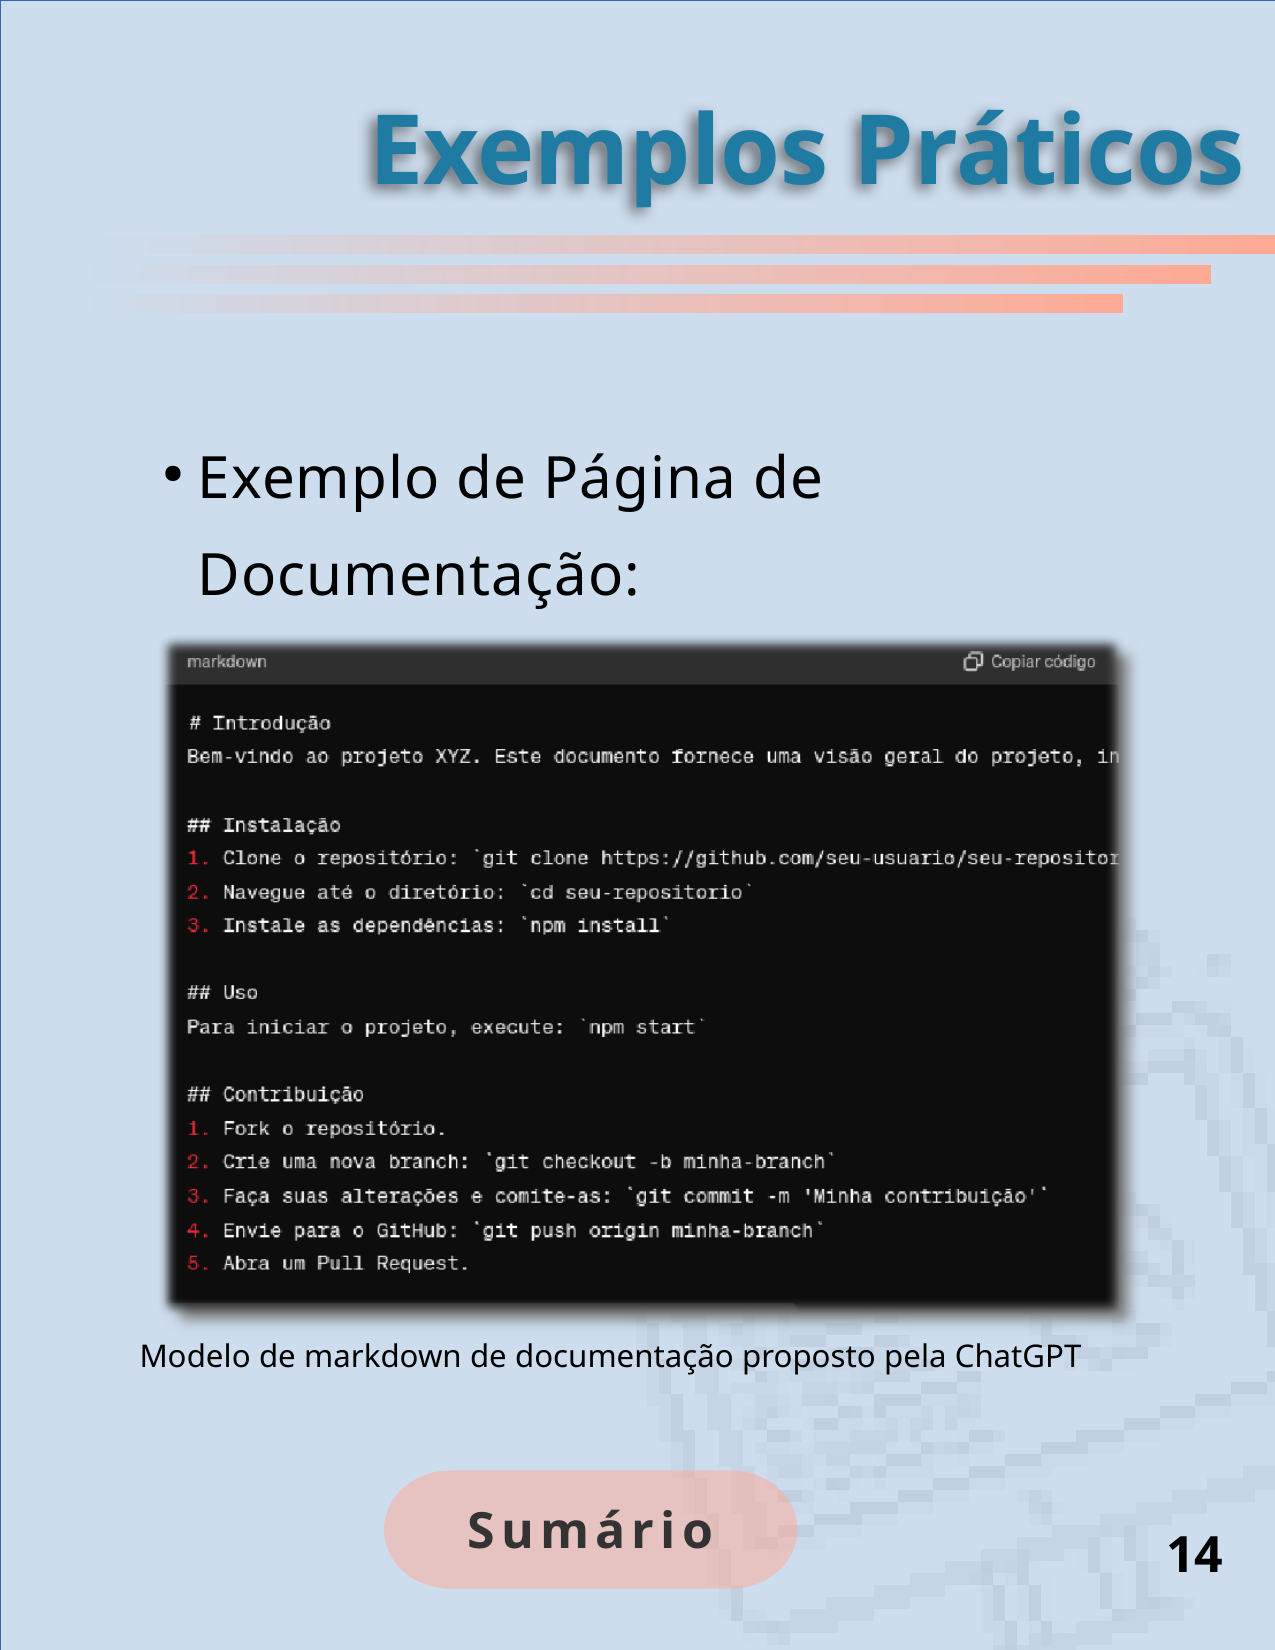

Exemplos Práticos
Exemplo de Página de Documentação:
Modelo de markdown de documentação proposto pela ChatGPT
Sumário
14